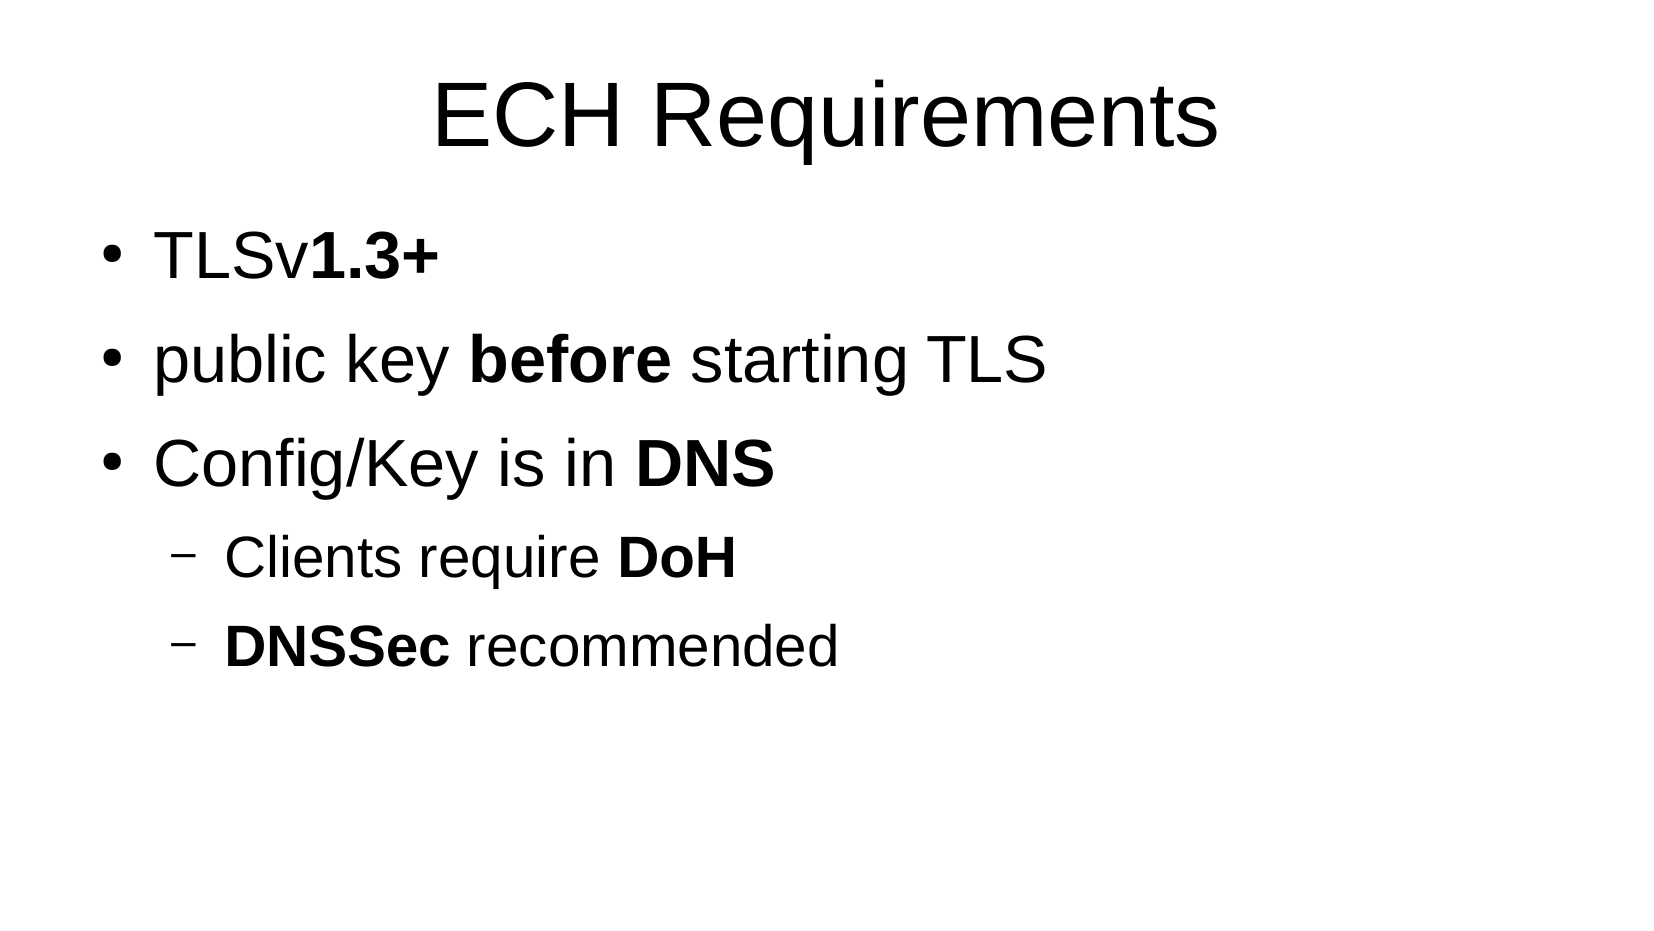

# ECH Requirements
TLSv1.3+
public key before starting TLS
Config/Key is in DNS
Clients require DoH
DNSSec recommended